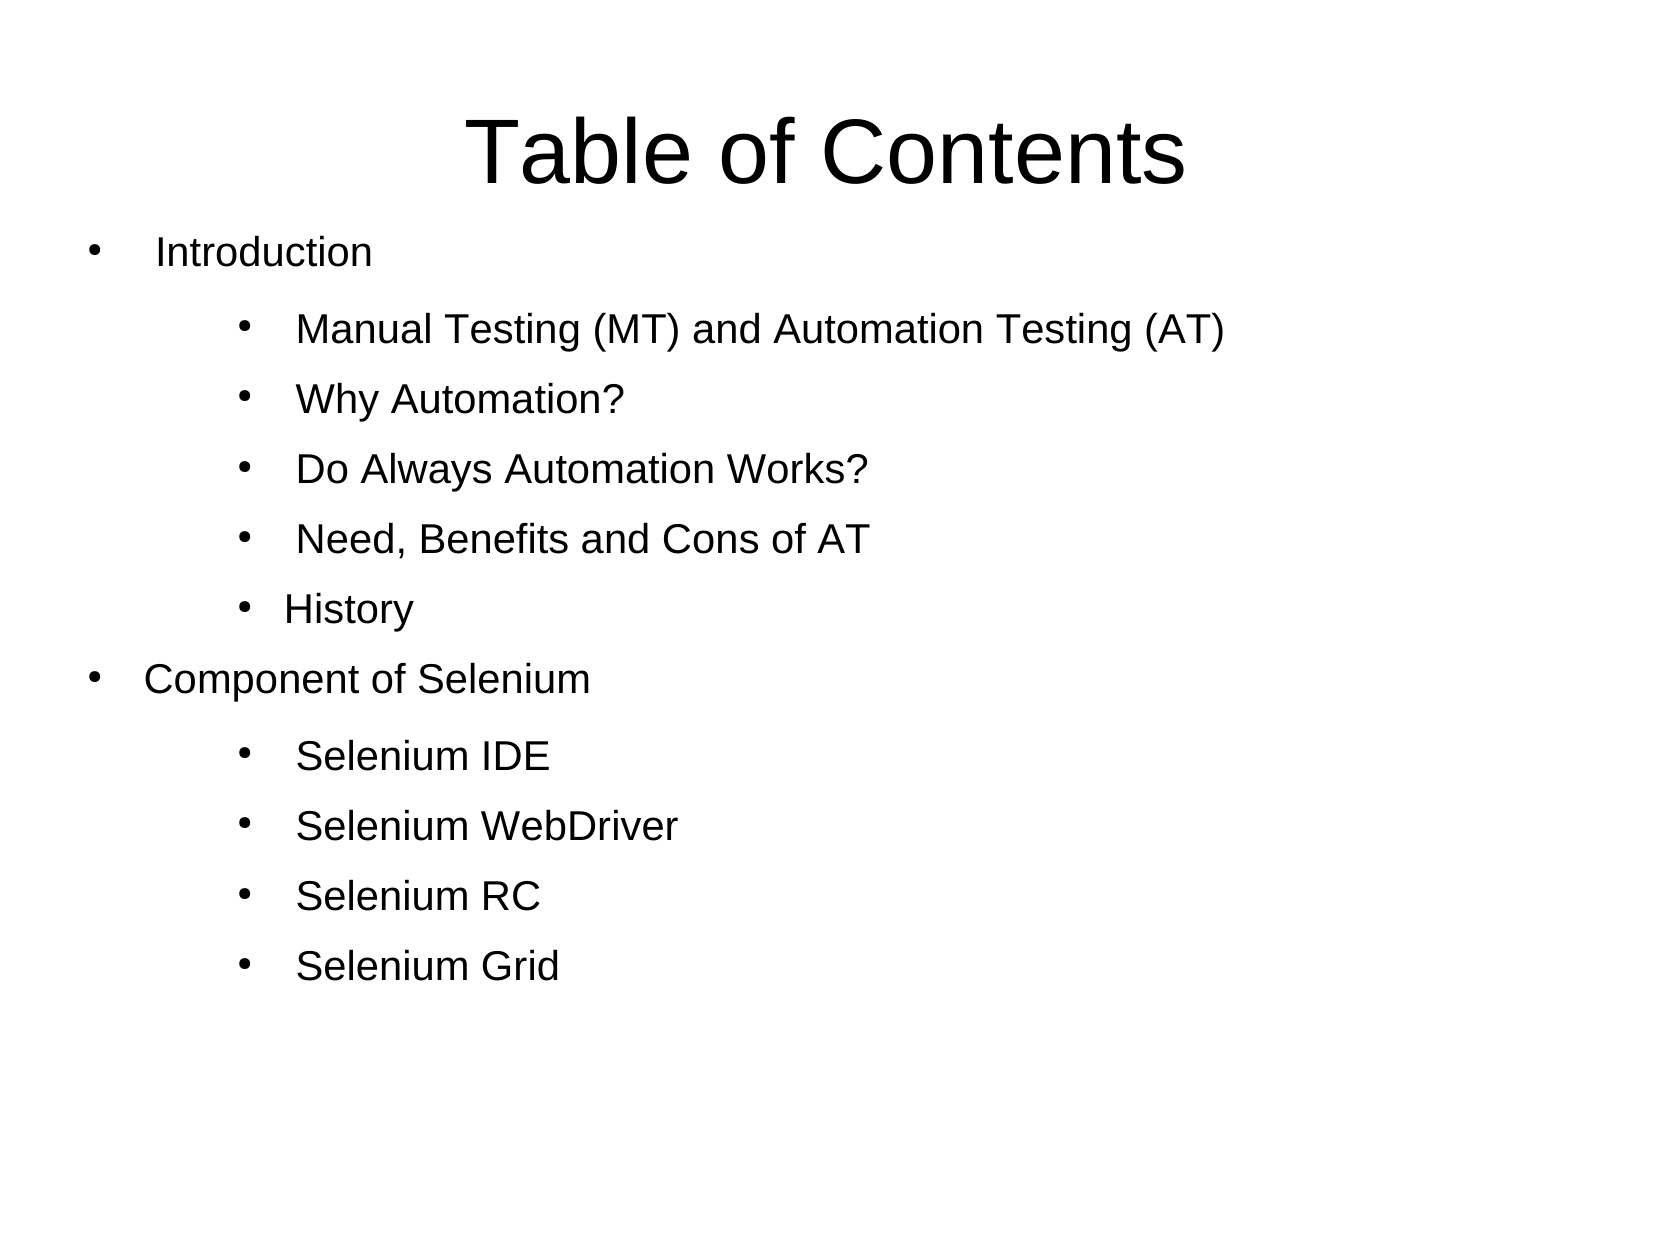

# Table of Contents
 Introduction
 Manual Testing (MT) and Automation Testing (AT)
 Why Automation?
 Do Always Automation Works?
 Need, Benefits and Cons of AT
History
Component of Selenium
 Selenium IDE
 Selenium WebDriver
 Selenium RC
 Selenium Grid